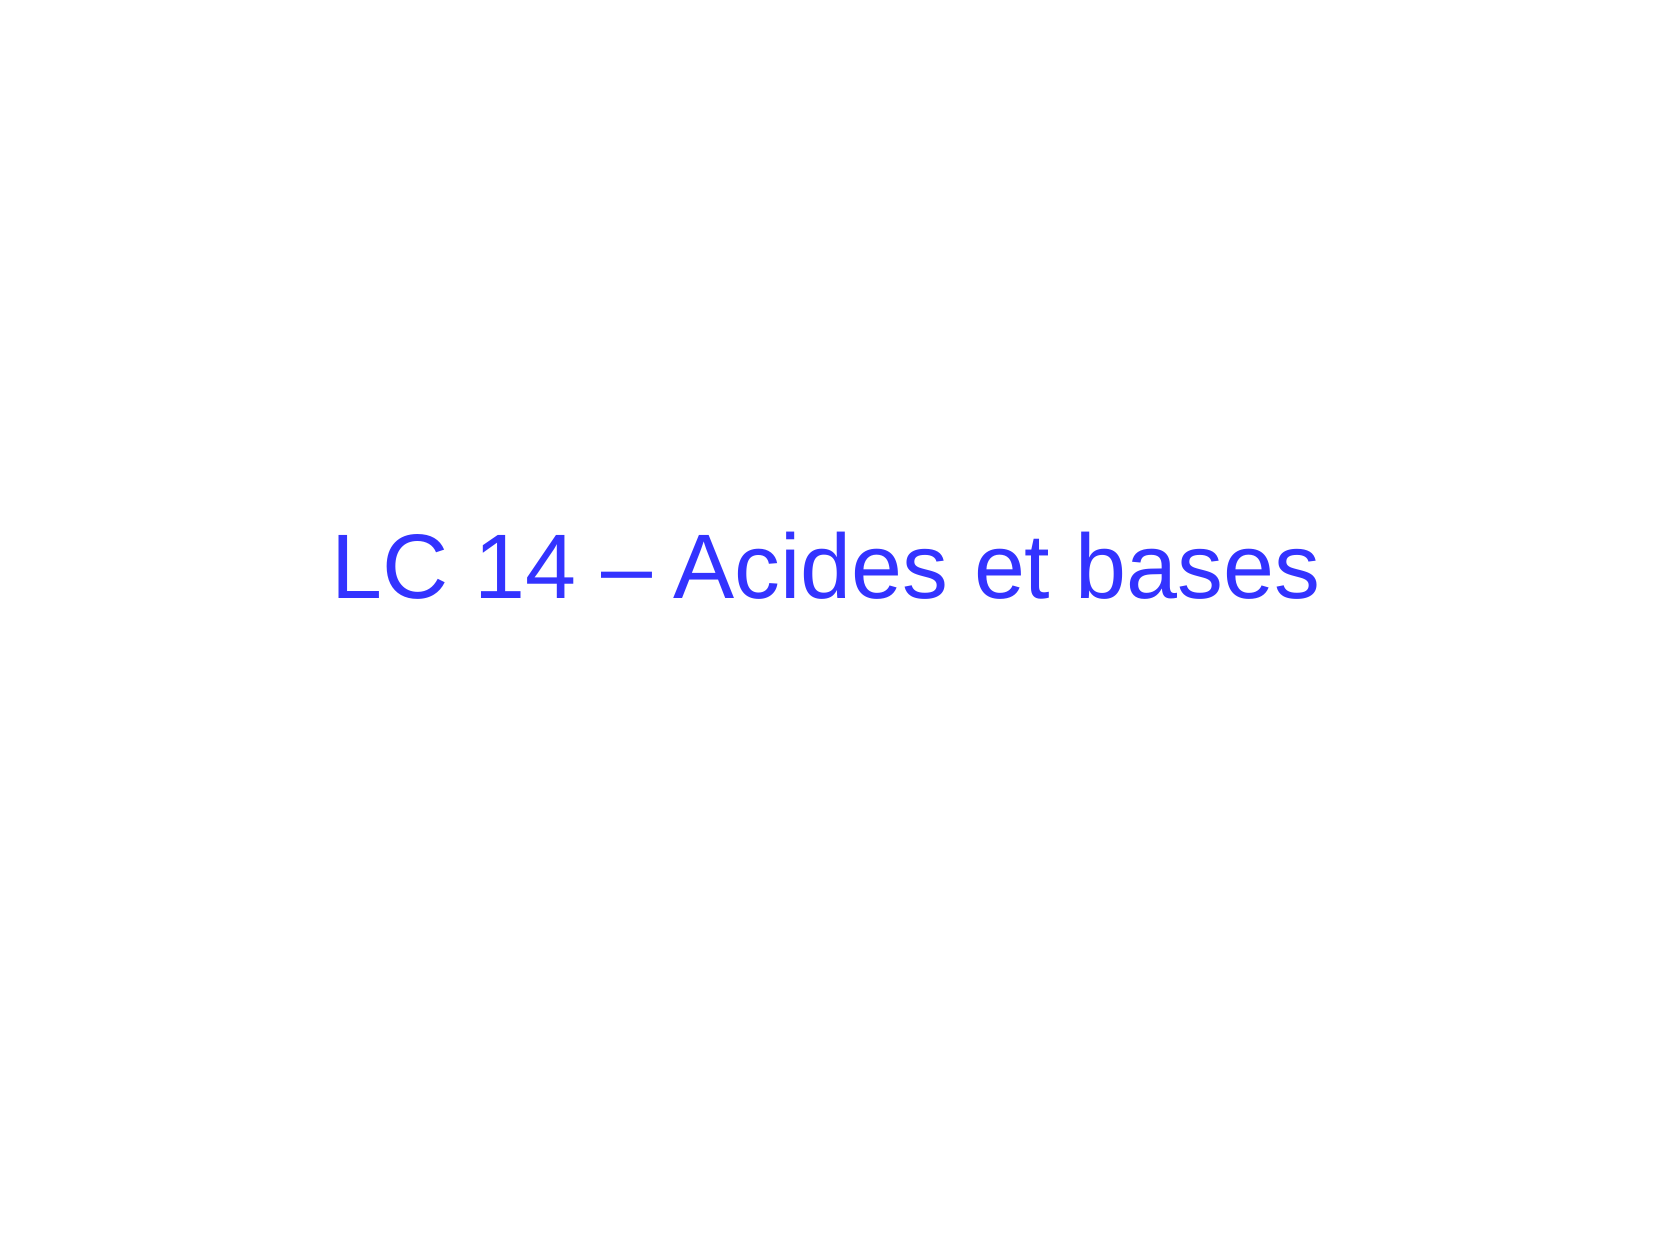

# LC 14 – Acides et bases